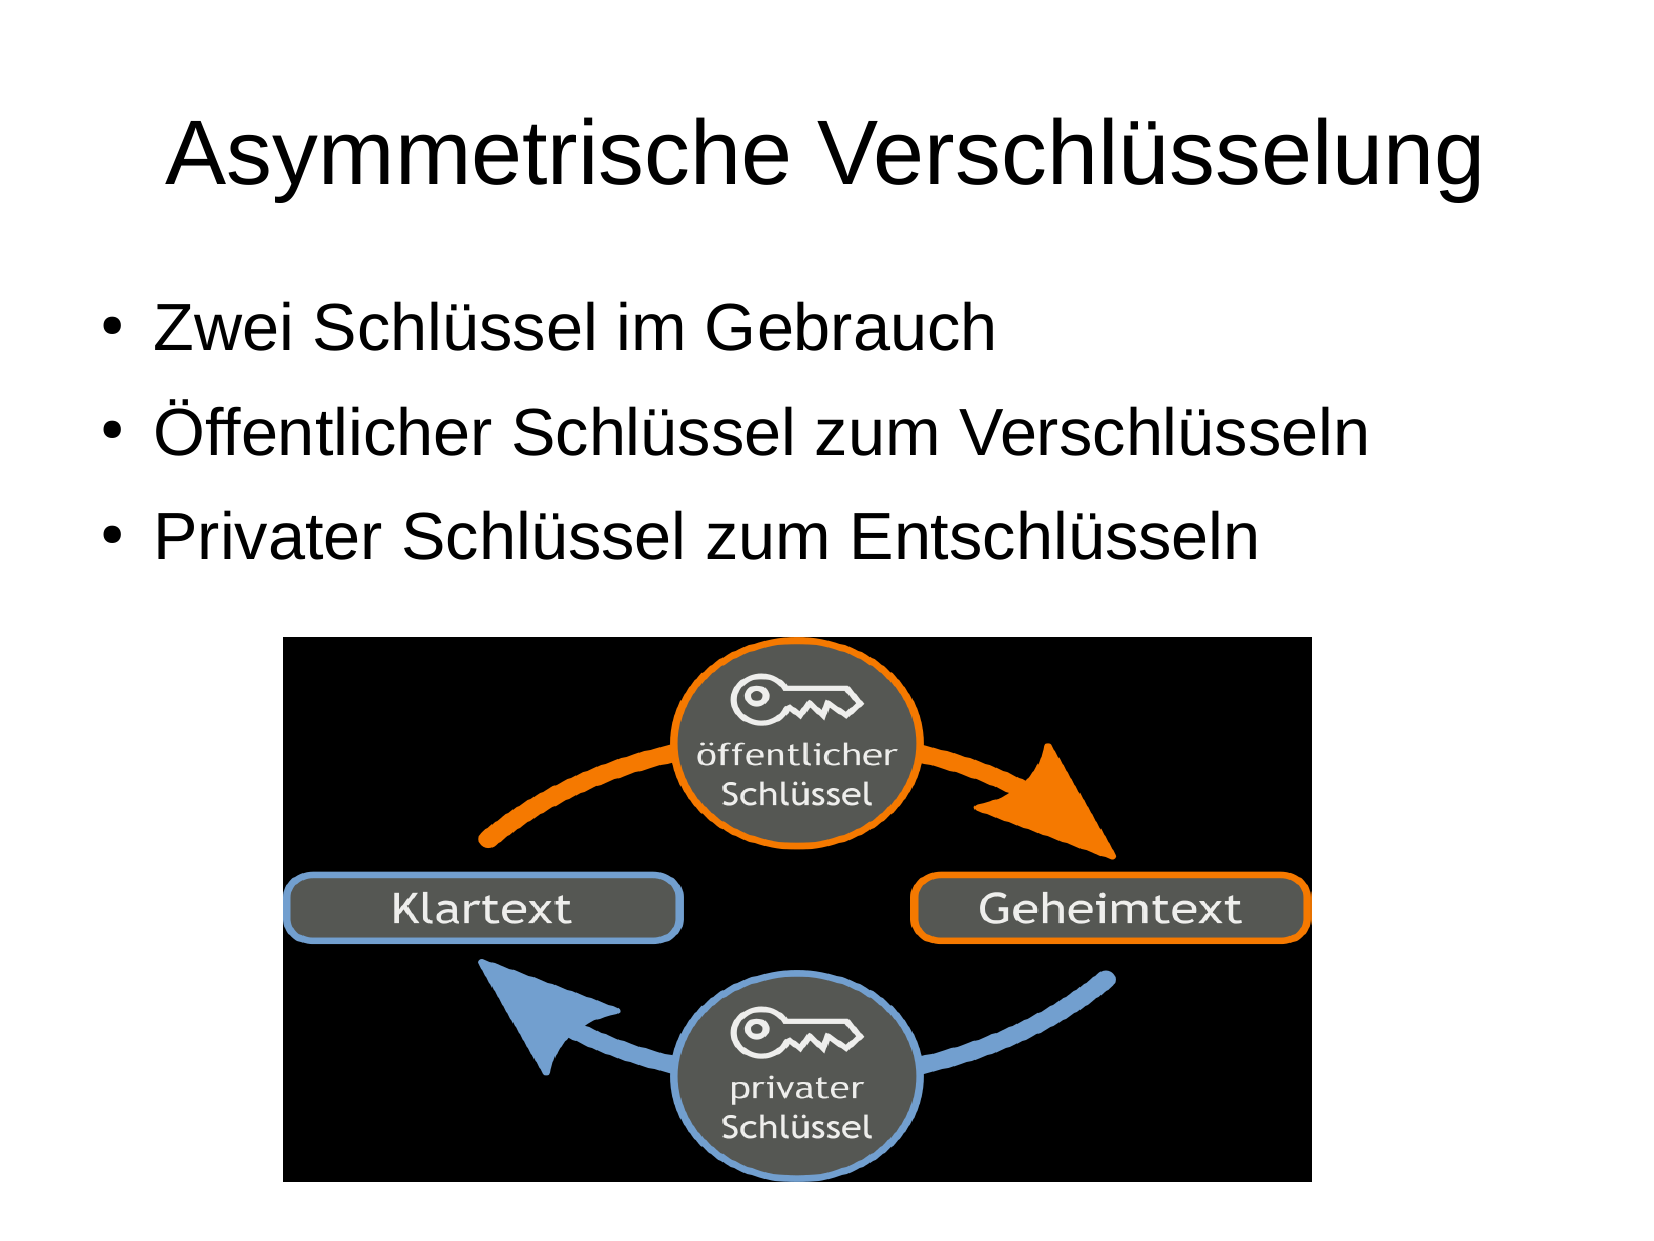

# Asymmetrische Verschlüsselung
Zwei Schlüssel im Gebrauch
Öffentlicher Schlüssel zum Verschlüsseln
Privater Schlüssel zum Entschlüsseln